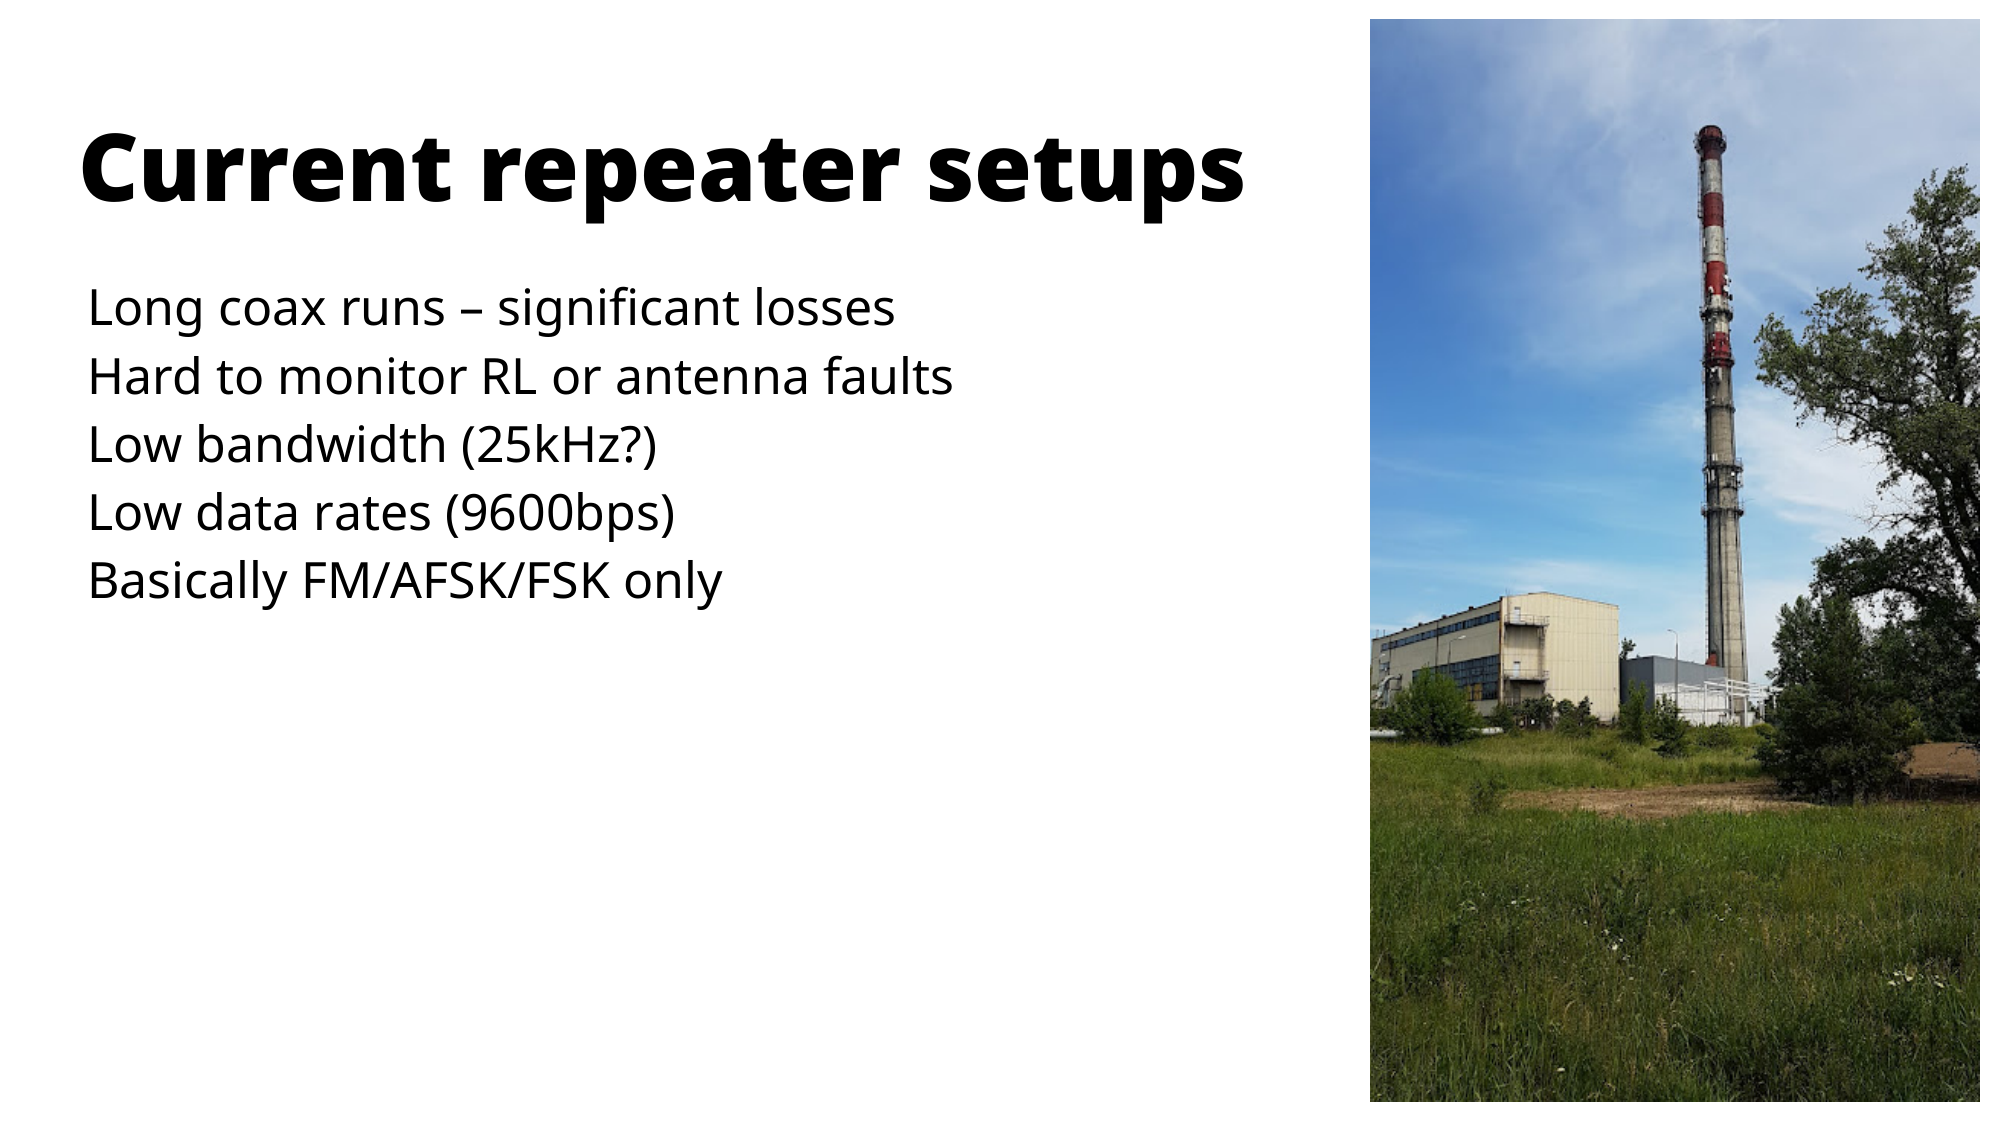

Current repeater setups
Long coax runs – significant losses
Hard to monitor RL or antenna faults
Low bandwidth (25kHz?)
Low data rates (9600bps)
Basically FM/AFSK/FSK only